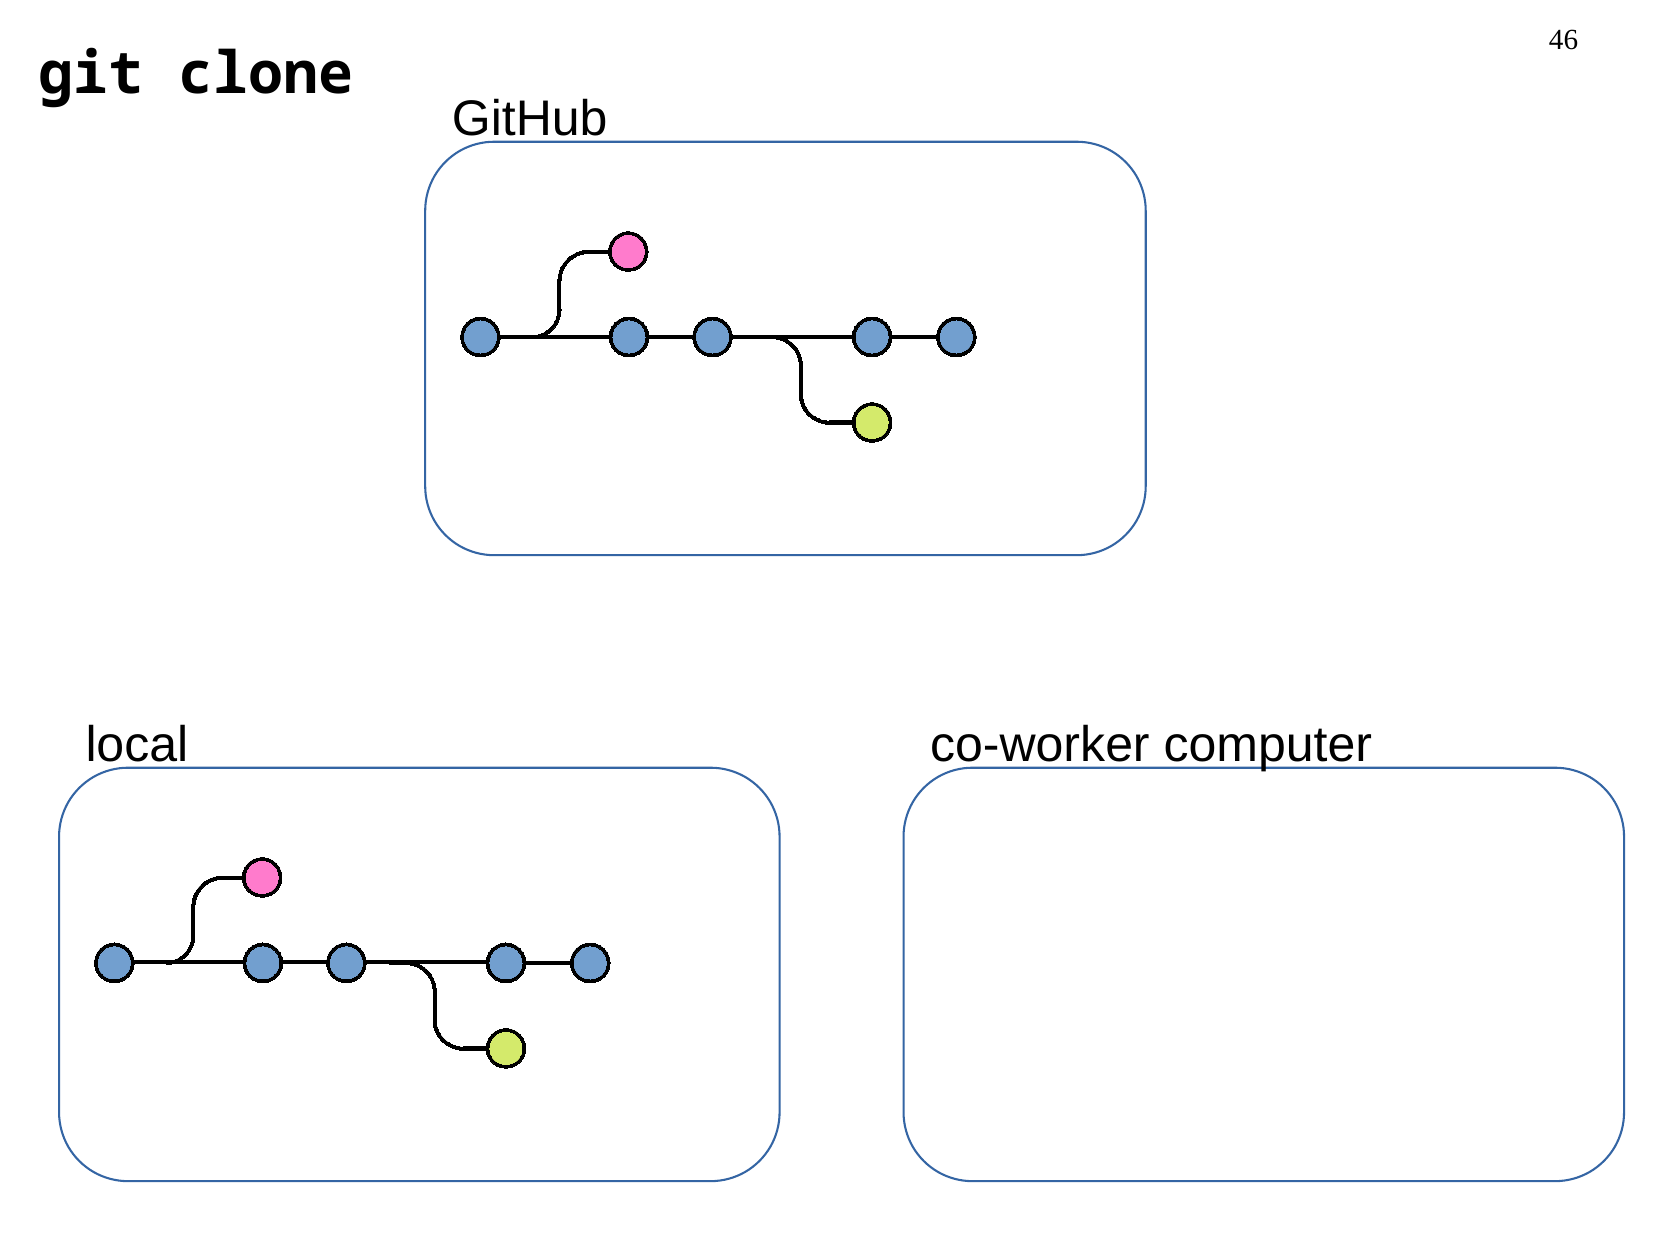

git clone
46
GitHub
local
co-worker computer